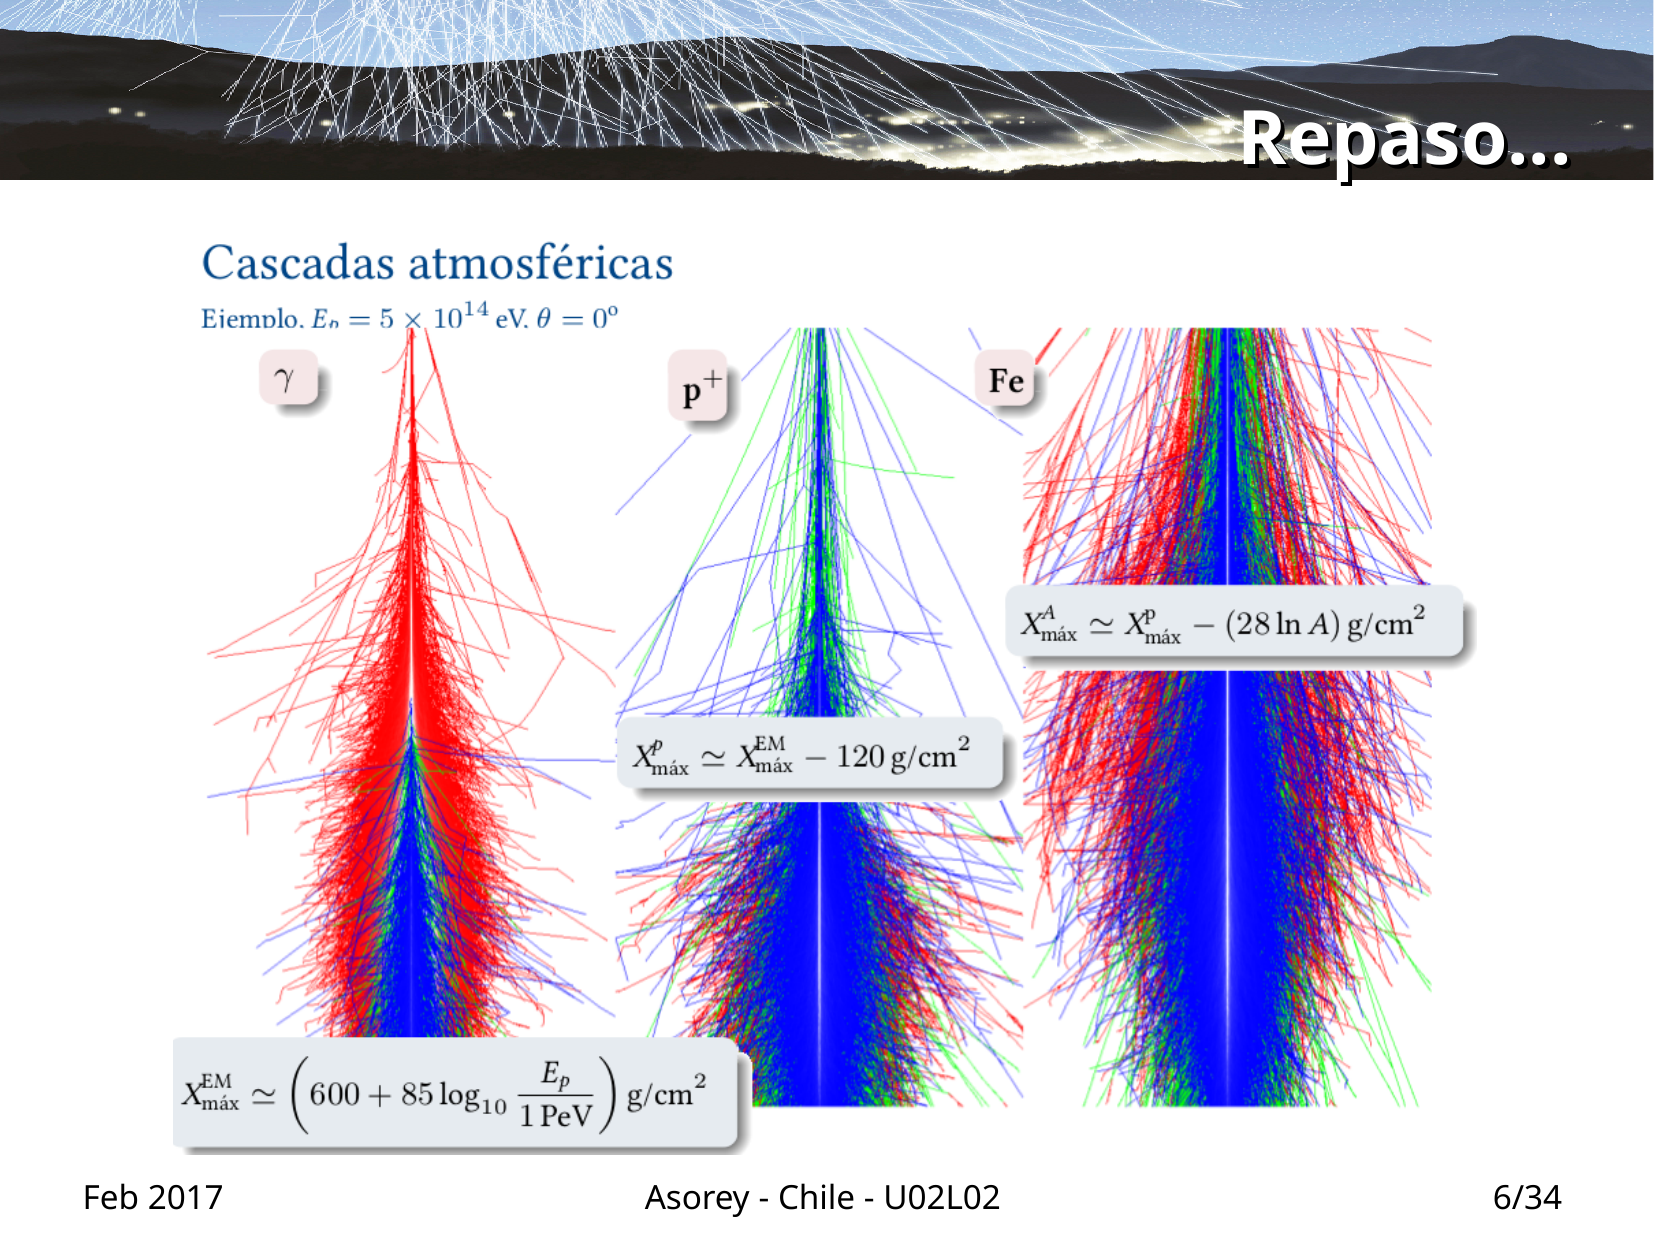

# Repaso...
Feb 2017
Asorey - Chile - U02L02
6